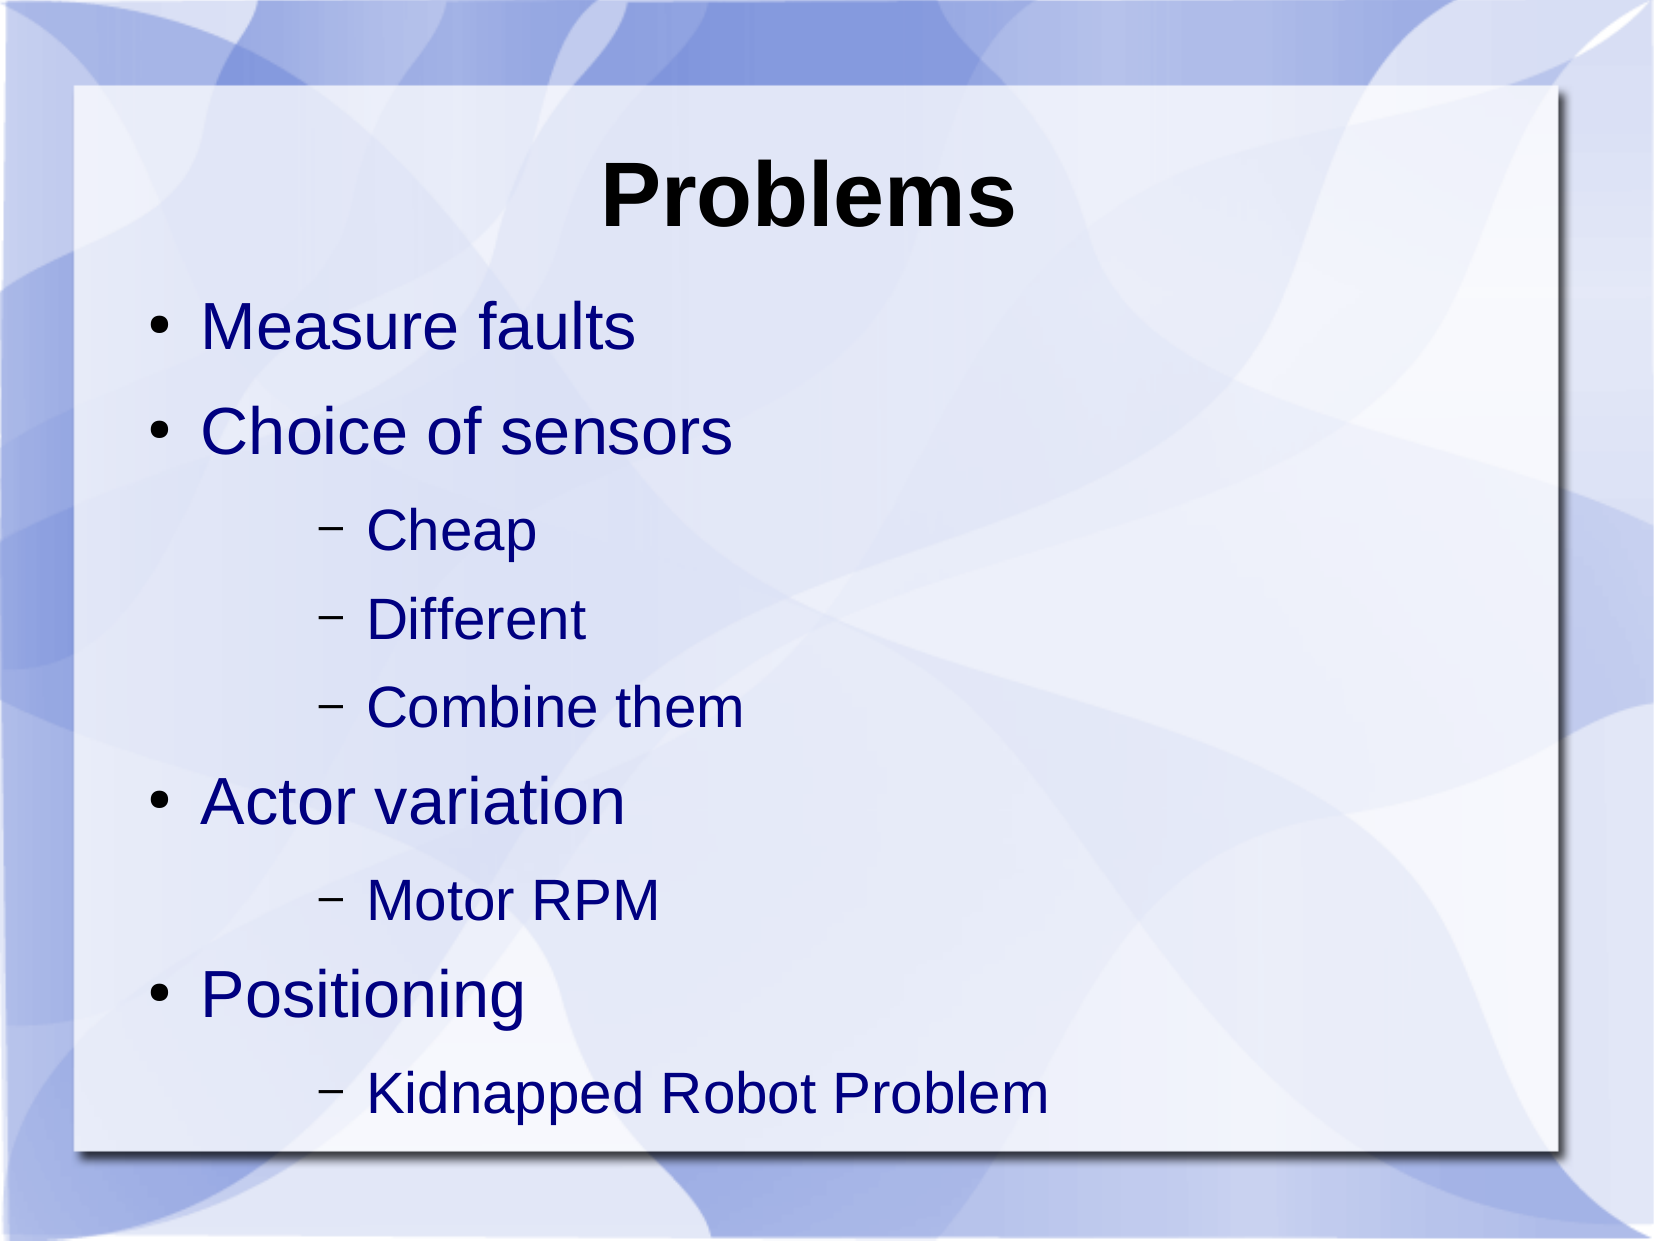

# Problems
Measure faults
Choice of sensors
Cheap
Different
Combine them
Actor variation
Motor RPM
Positioning
Kidnapped Robot Problem